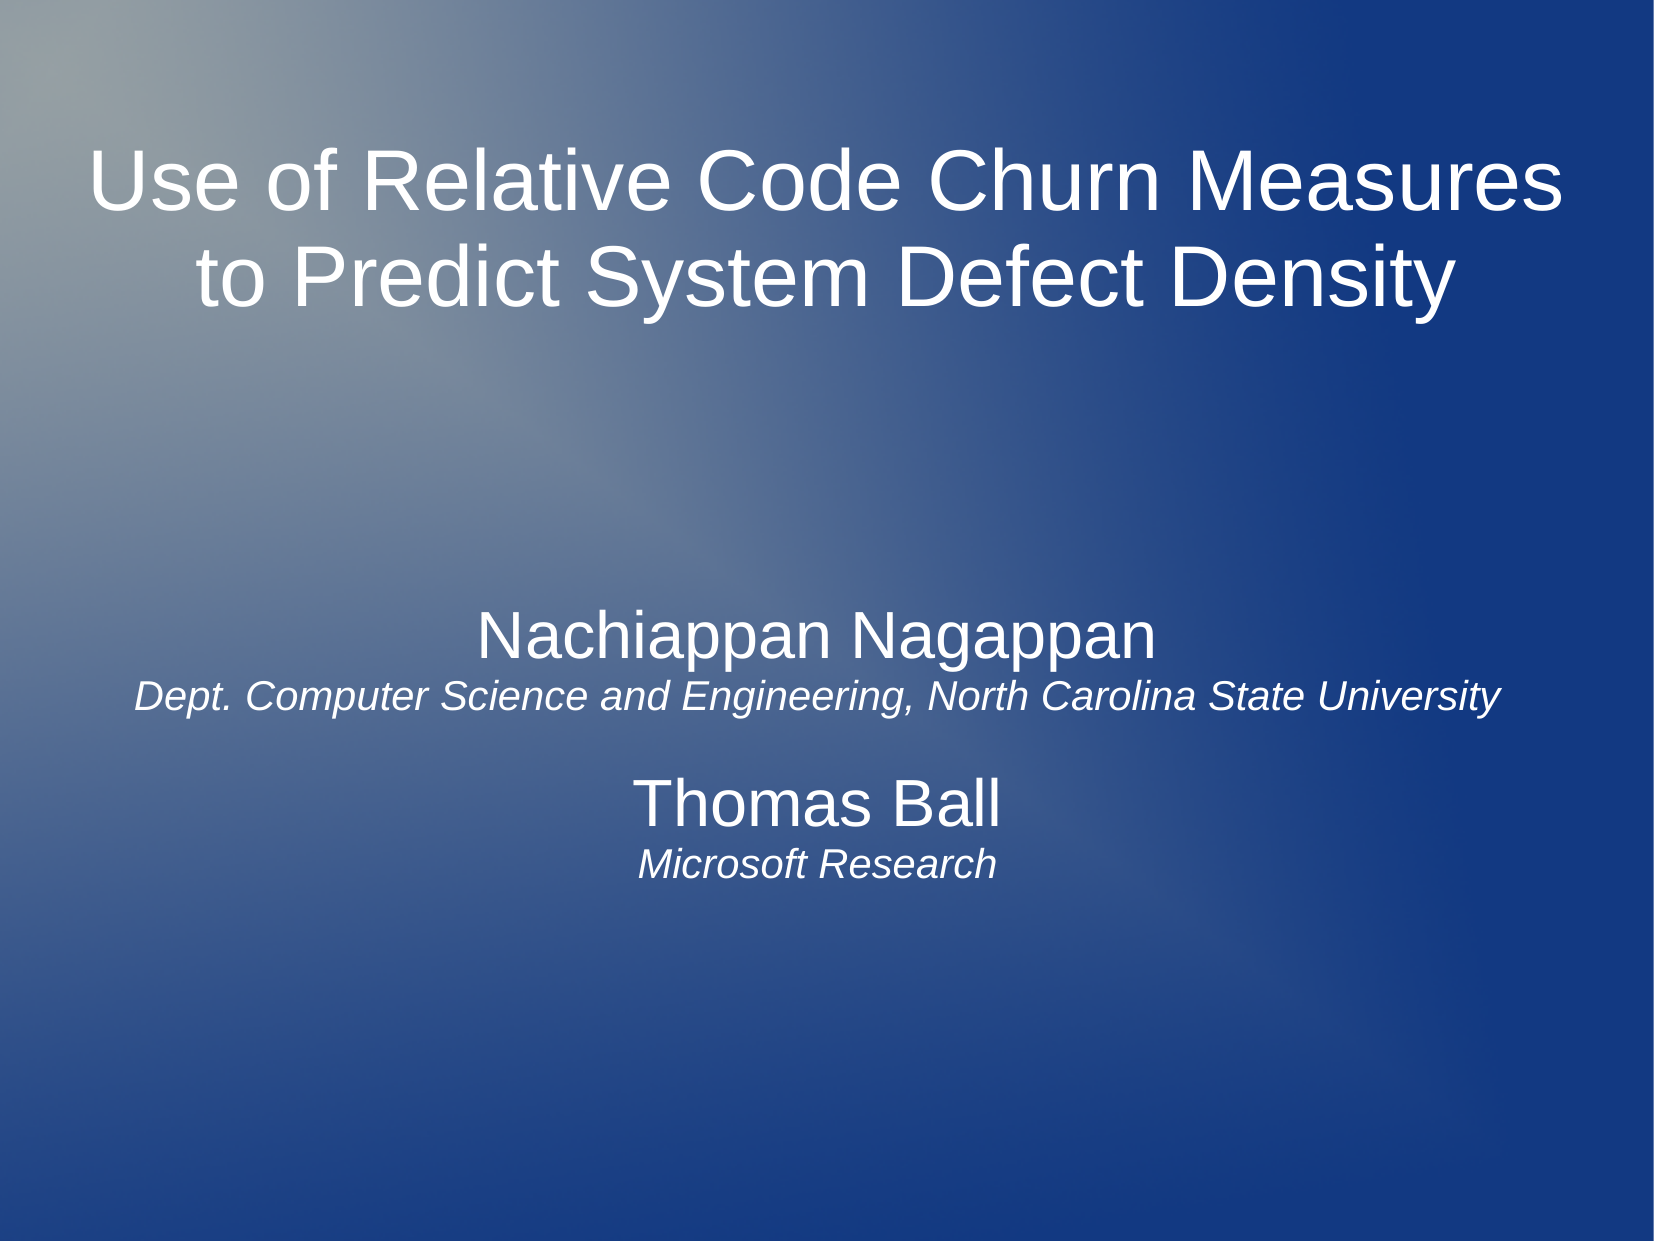

# Use of Relative Code Churn Measures to Predict System Defect Density
Nachiappan Nagappan
Dept. Computer Science and Engineering, North Carolina State University
Thomas Ball
Microsoft Research